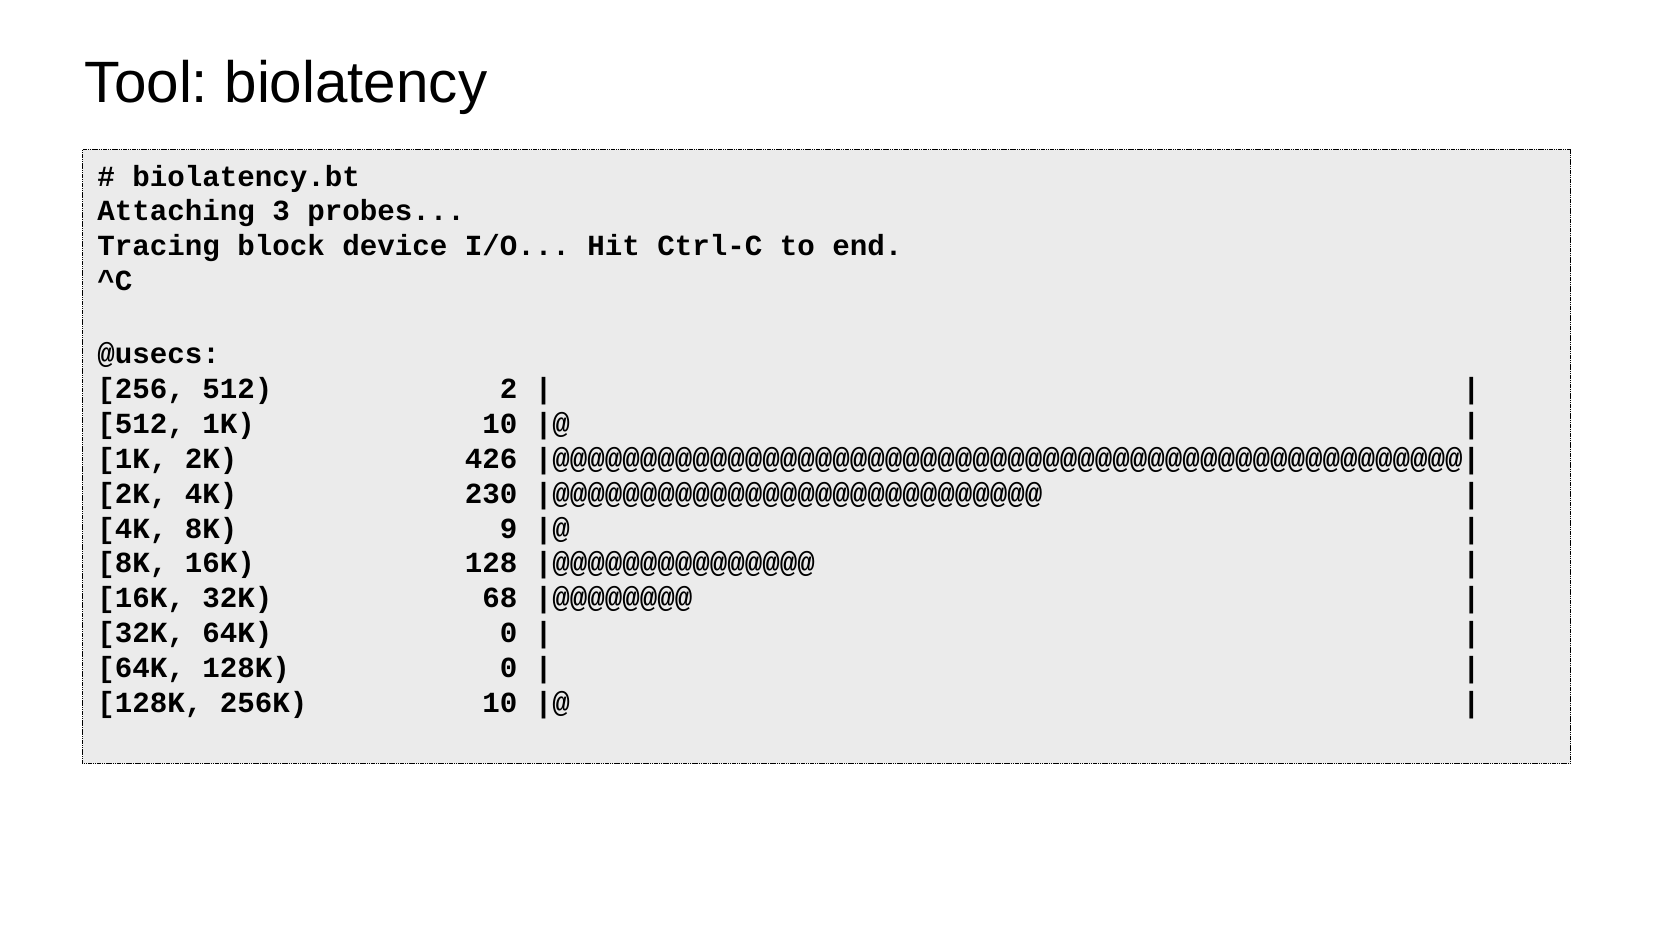

# Tool: biolatency
# biolatency.bt
Attaching 3 probes...
Tracing block device I/O... Hit Ctrl-C to end.
^C
@usecs:
[256, 512) 2 | |
[512, 1K) 10 |@ |
[1K, 2K) 426 |@@@@@@@@@@@@@@@@@@@@@@@@@@@@@@@@@@@@@@@@@@@@@@@@@@@@|
[2K, 4K) 230 |@@@@@@@@@@@@@@@@@@@@@@@@@@@@ |
[4K, 8K) 9 |@ |
[8K, 16K) 128 |@@@@@@@@@@@@@@@ |
[16K, 32K) 68 |@@@@@@@@ |
[32K, 64K) 0 | |
[64K, 128K) 0 | |
[128K, 256K) 10 |@ |